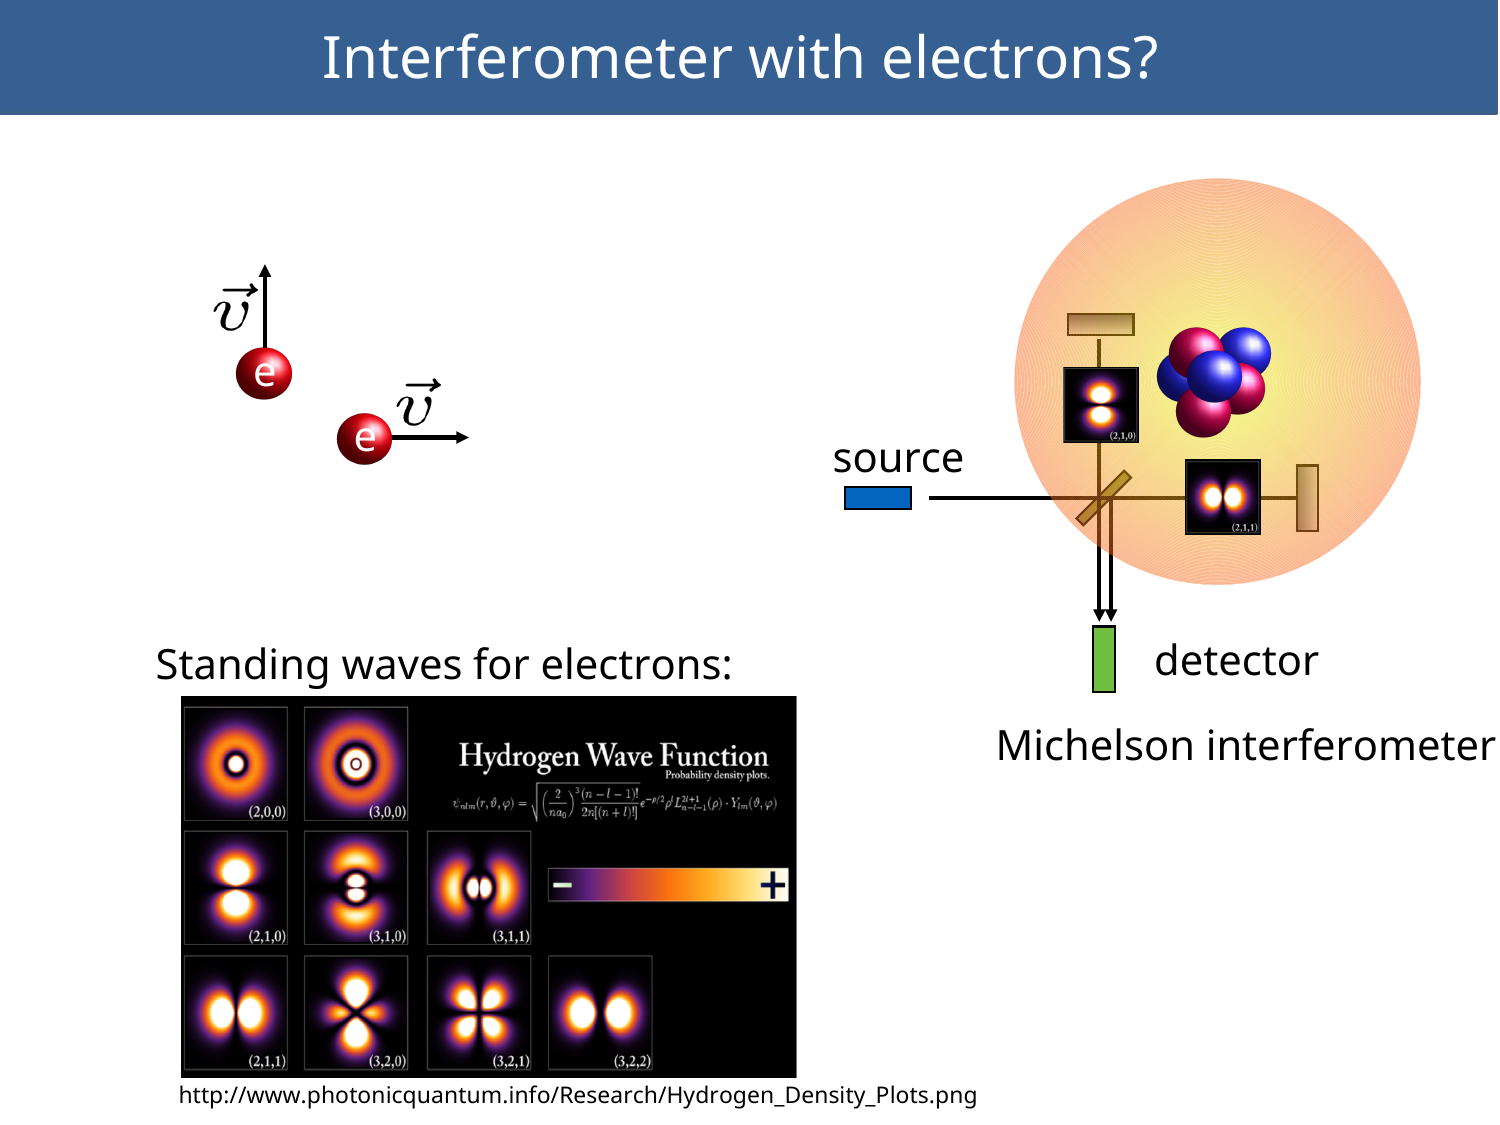

Interferometer with electrons?
source
 detector
Michelson interferometer
e
e
Standing waves for electrons:
http://www.photonicquantum.info/Research/Hydrogen_Density_Plots.png